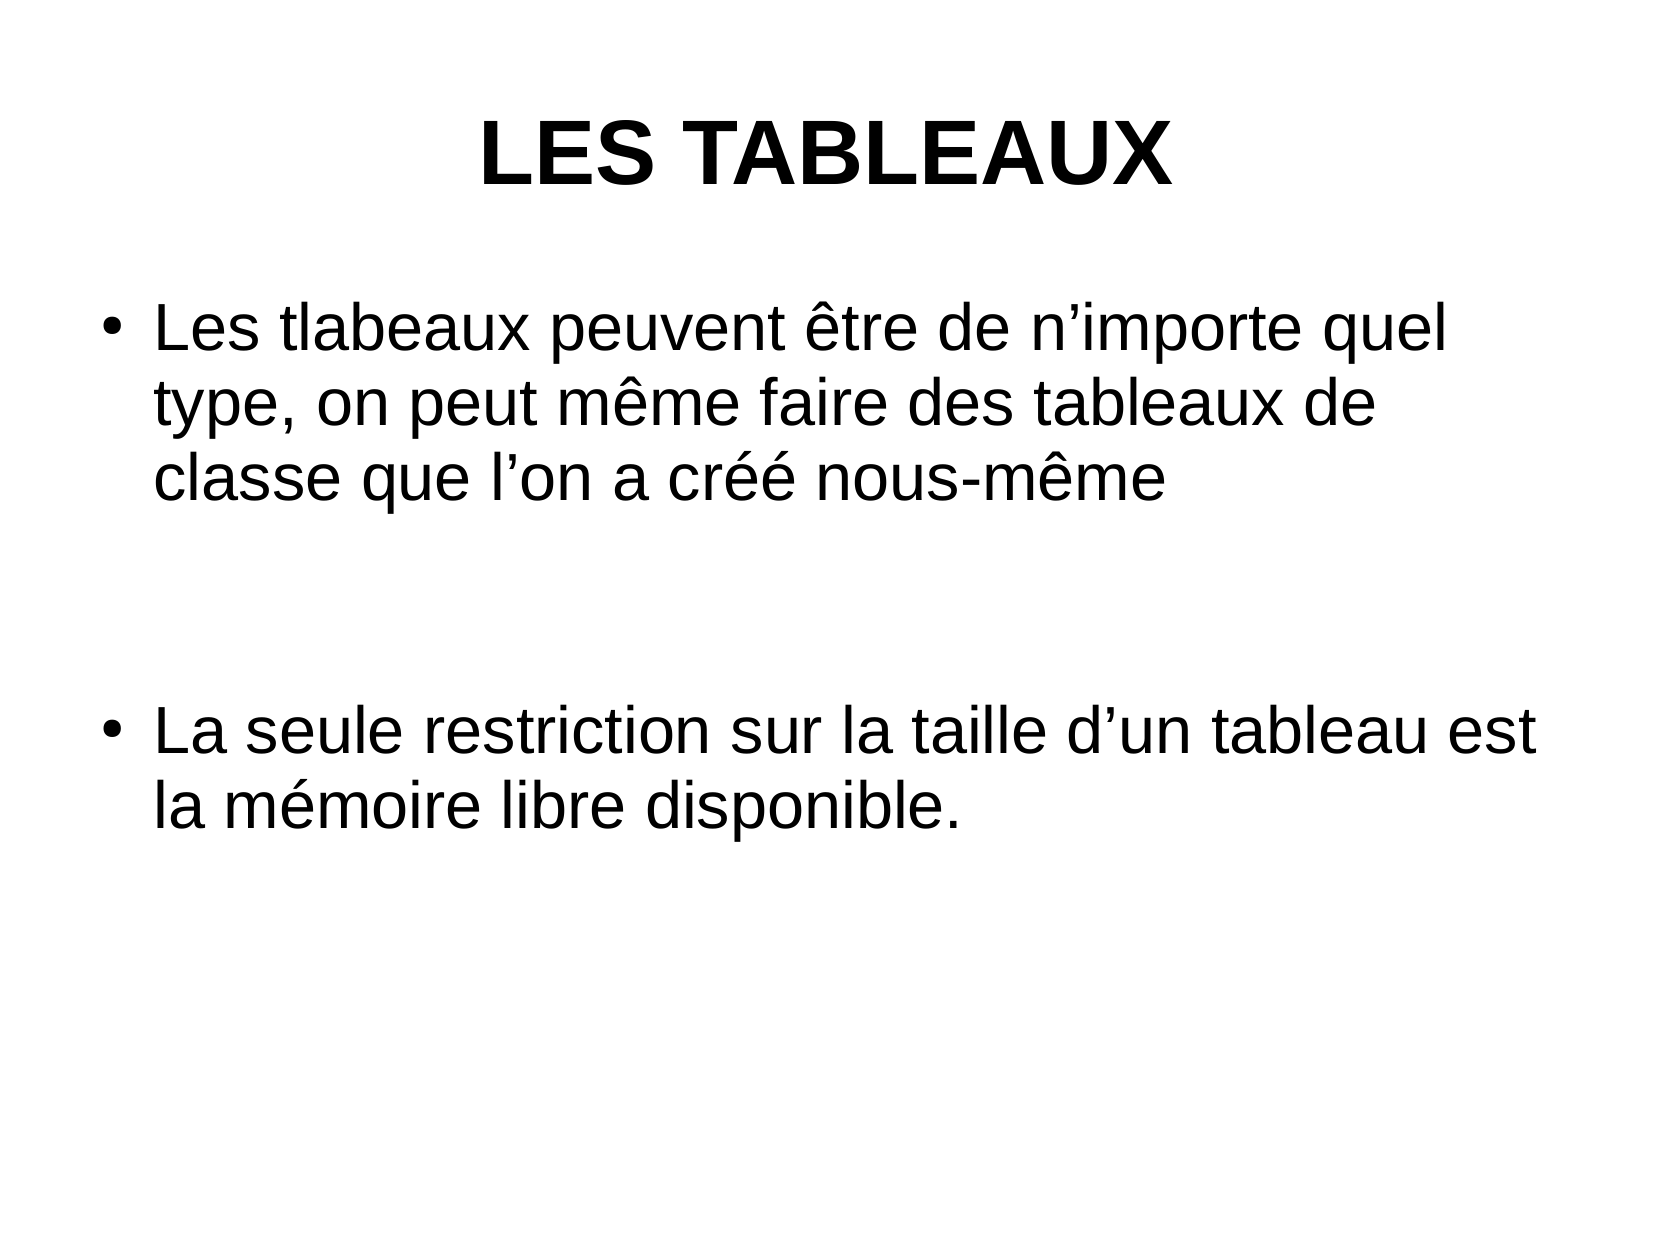

# LES TABLEAUX
Les tlabeaux peuvent être de n’importe quel type, on peut même faire des tableaux de classe que l’on a créé nous-même
La seule restriction sur la taille d’un tableau est la mémoire libre disponible.